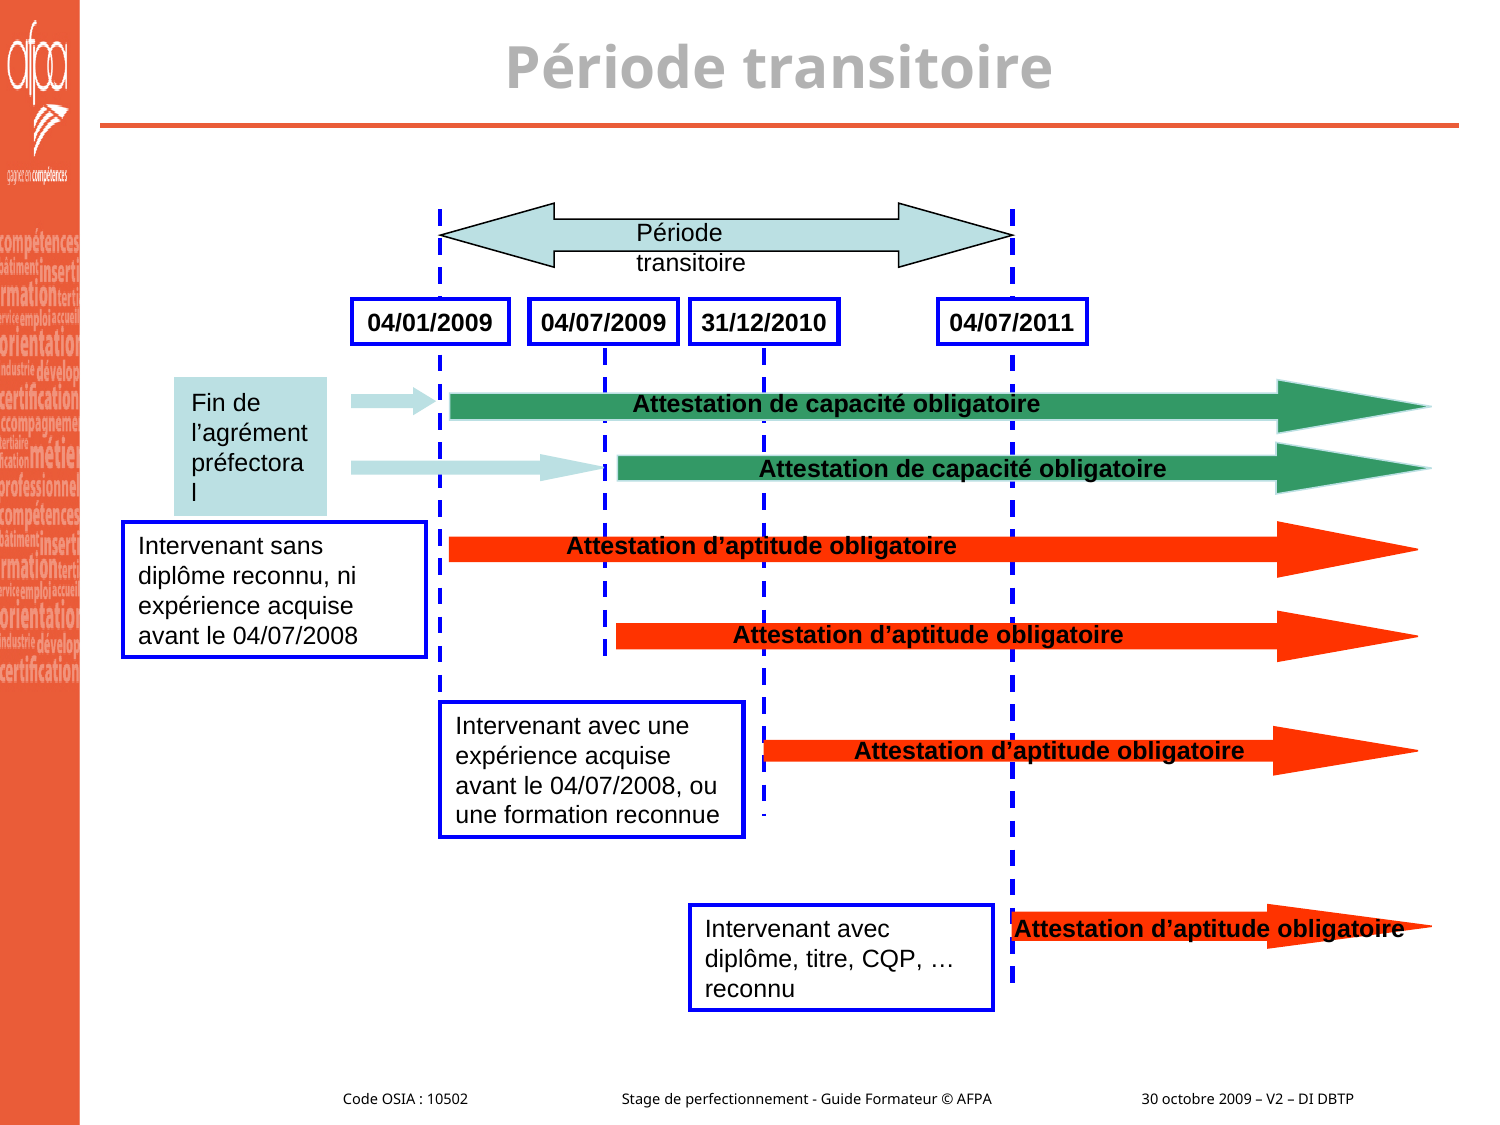

# Période transitoire
Période transitoire
04/01/2009
04/07/2009
31/12/2010
04/07/2011
Fin de l’agrément préfectoral
Attestation de capacité obligatoire
Attestation de capacité obligatoire
Intervenant sans diplôme reconnu, ni expérience acquise avant le 04/07/2008
Attestation d’aptitude obligatoire
Attestation d’aptitude obligatoire
Intervenant avec une expérience acquise avant le 04/07/2008, ou une formation reconnue
Attestation d’aptitude obligatoire
Intervenant avec diplôme, titre, CQP, … reconnu
Attestation d’aptitude obligatoire